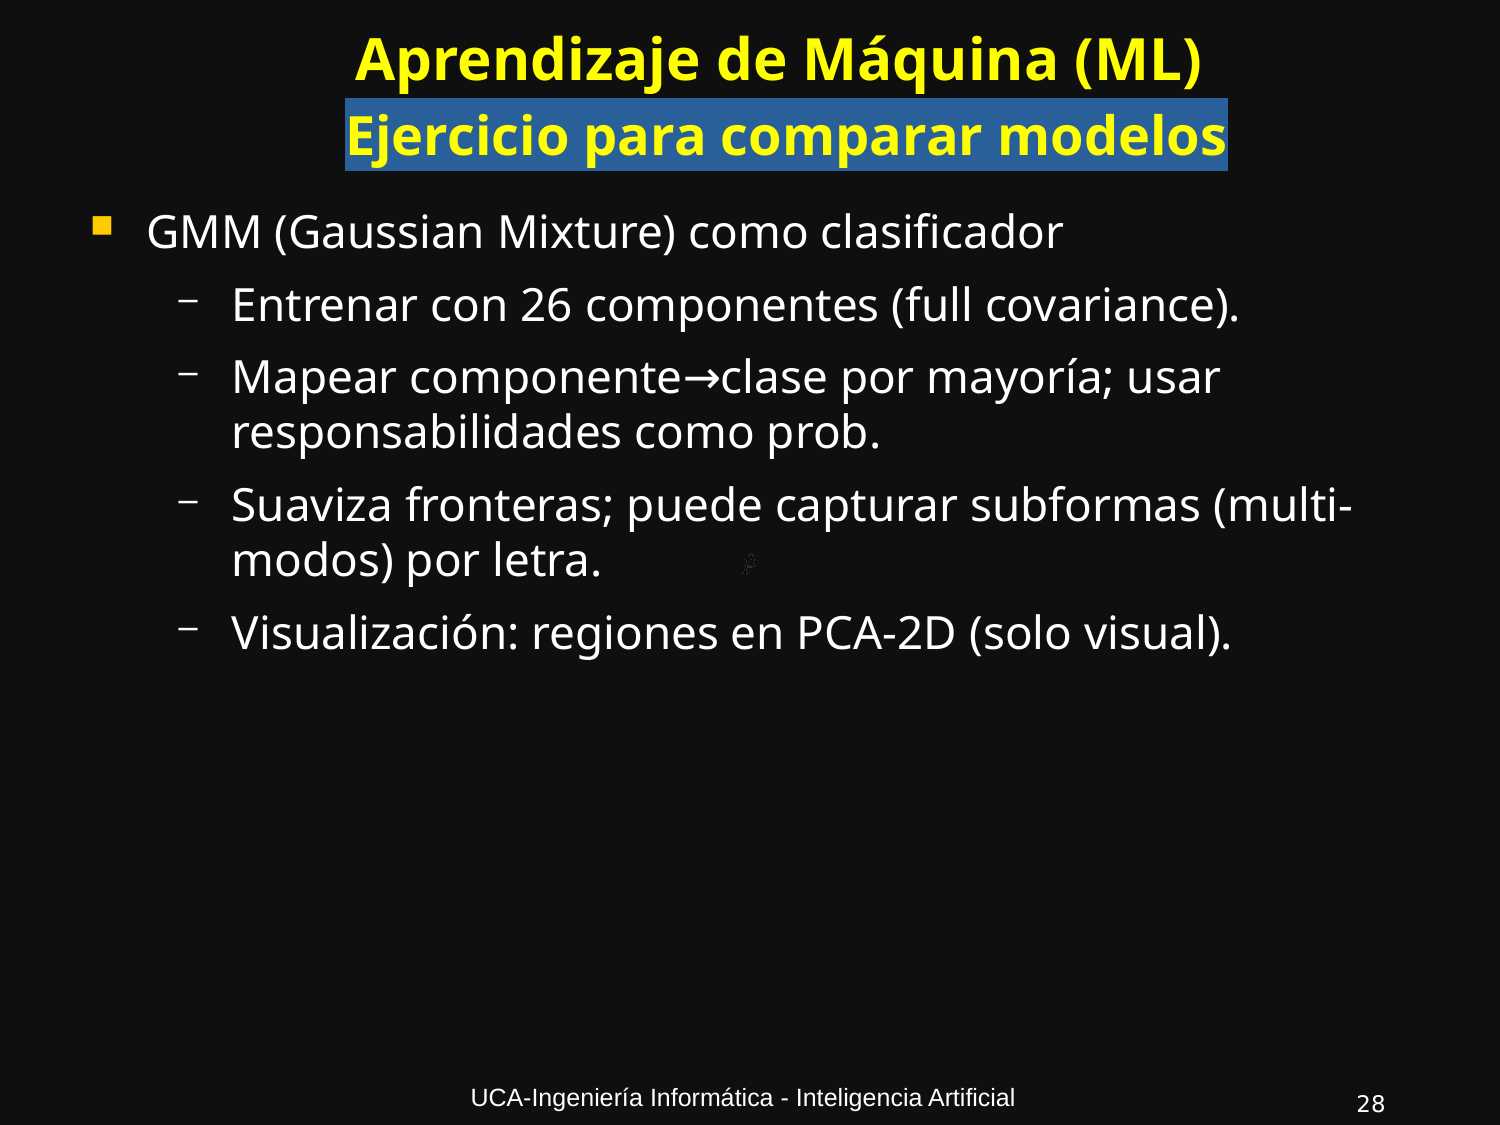

# Aprendizaje de Máquina (ML) Ejercicio para comparar modelos
GMM (Gaussian Mixture) como clasificador
Entrenar con 26 componentes (full covariance).
Mapear componente→clase por mayoría; usar responsabilidades como prob.
Suaviza fronteras; puede capturar subformas (multi-modos) por letra.
Visualización: regiones en PCA-2D (solo visual).